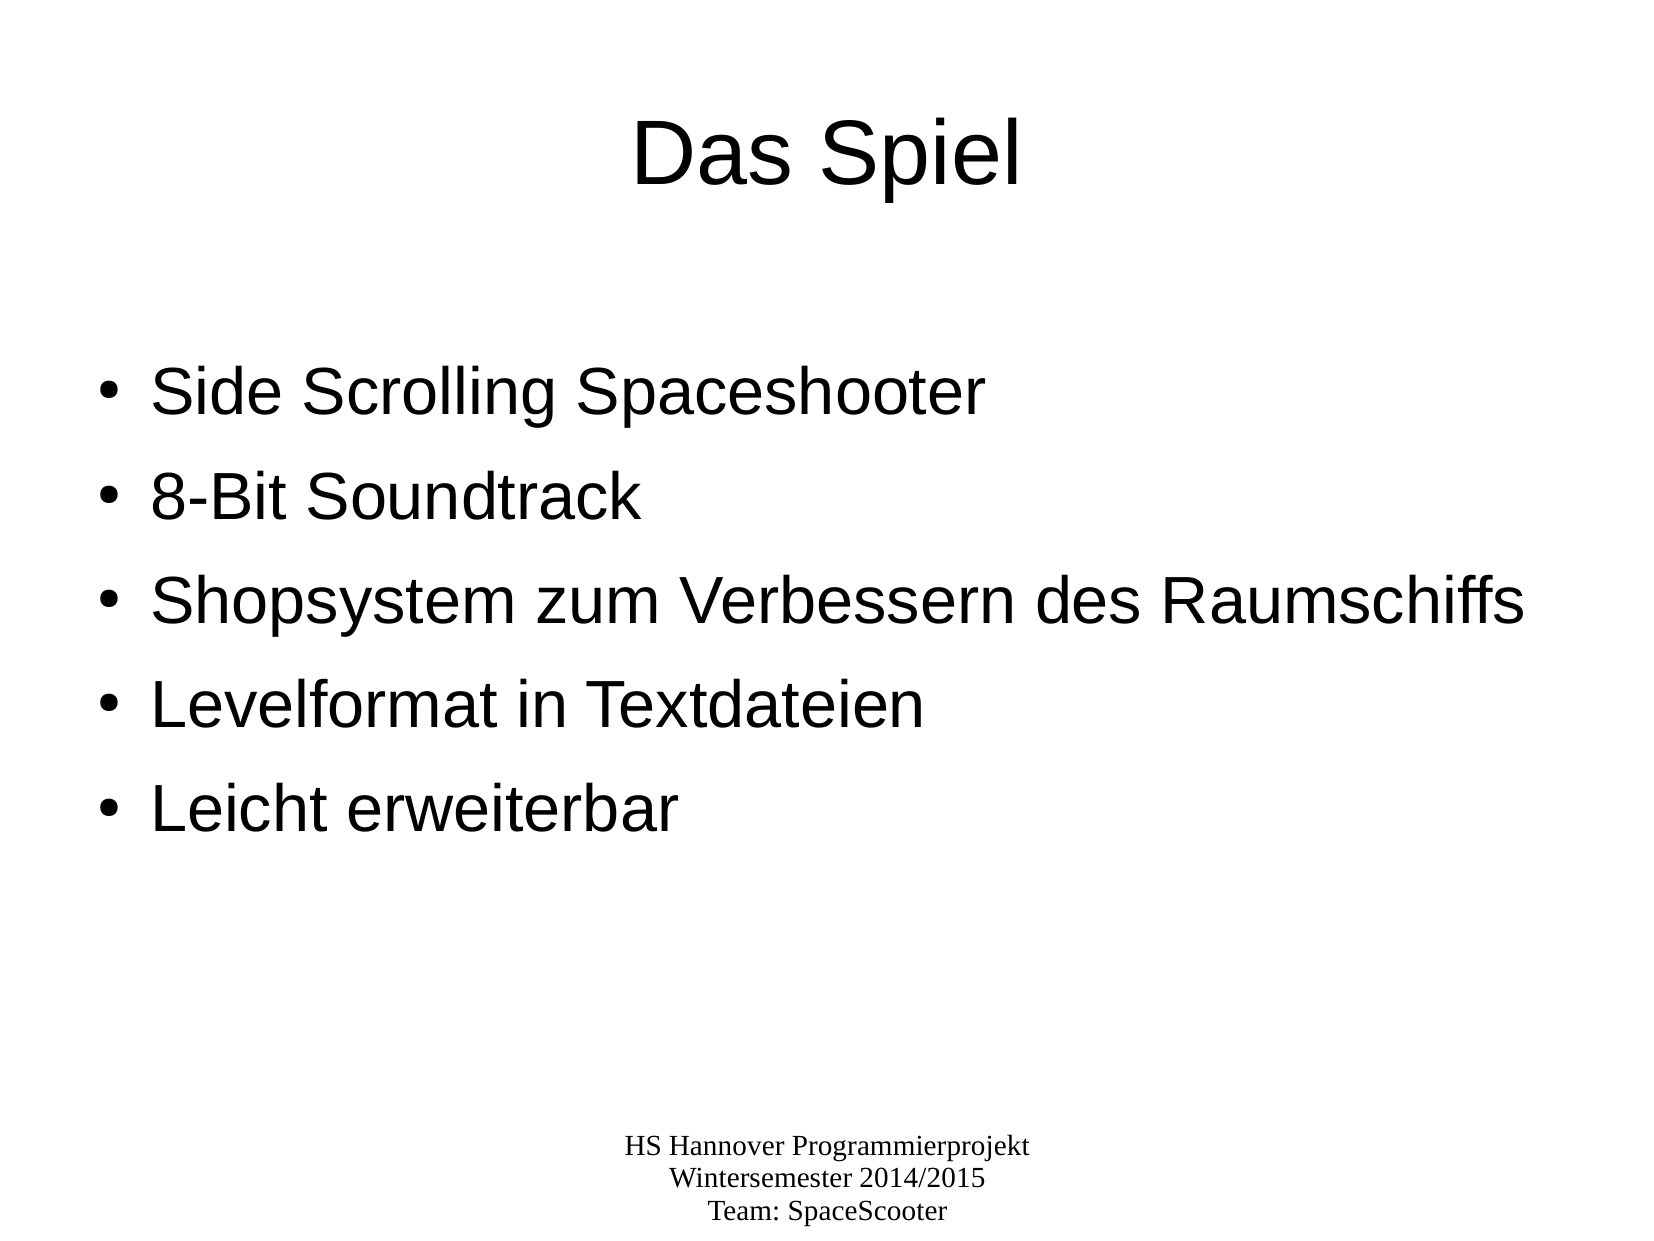

# Das Spiel
Side Scrolling Spaceshooter
8-Bit Soundtrack
Shopsystem zum Verbessern des Raumschiffs
Levelformat in Textdateien
Leicht erweiterbar